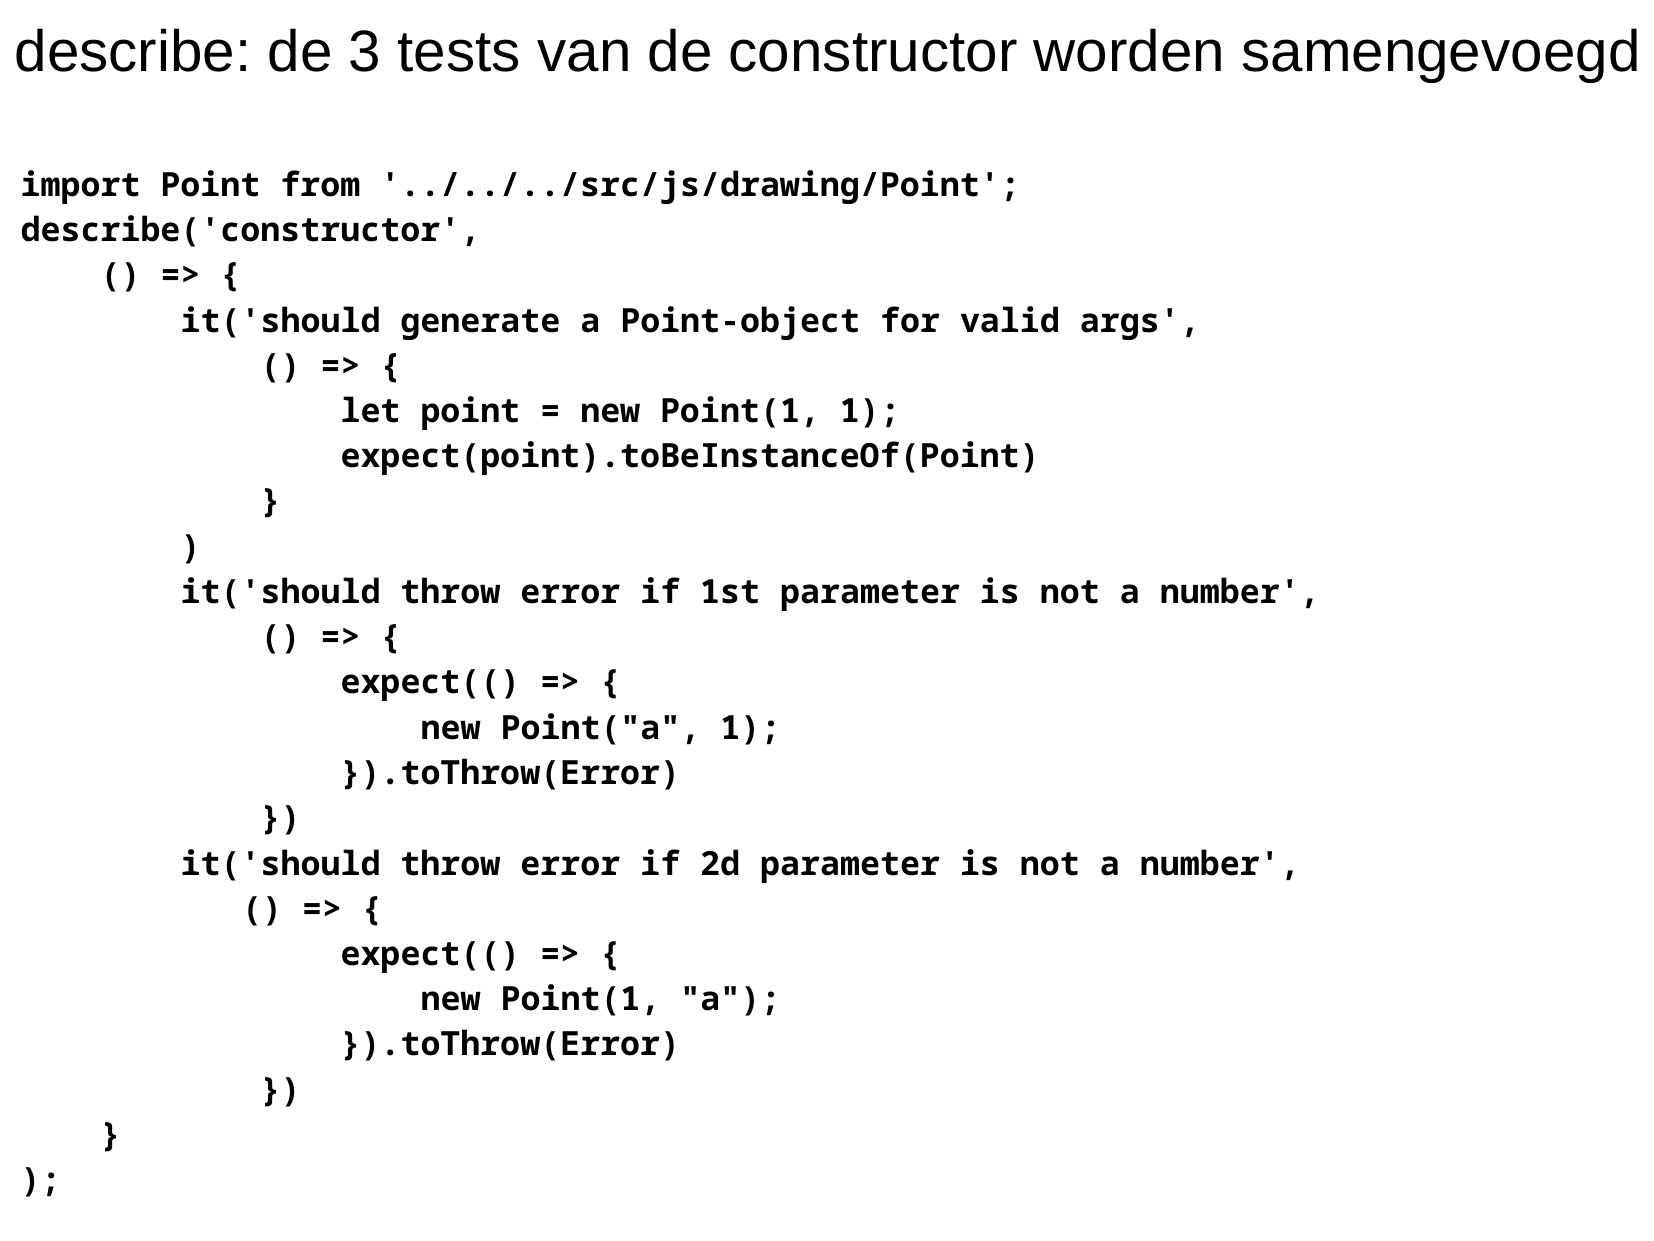

describe: de 3 tests van de constructor worden samengevoegd
import Point from '../../../src/js/drawing/Point';
describe('constructor',
 () => {
 it('should generate a Point-object for valid args',
 () => {
 let point = new Point(1, 1);
 expect(point).toBeInstanceOf(Point)
 }
 )
 it('should throw error if 1st parameter is not a number',
 () => {
 expect(() => {
 new Point("a", 1);
 }).toThrow(Error)
 })
 it('should throw error if 2d parameter is not a number',
			() => {
 expect(() => {
 new Point(1, "a");
 }).toThrow(Error)
 })
 }
);